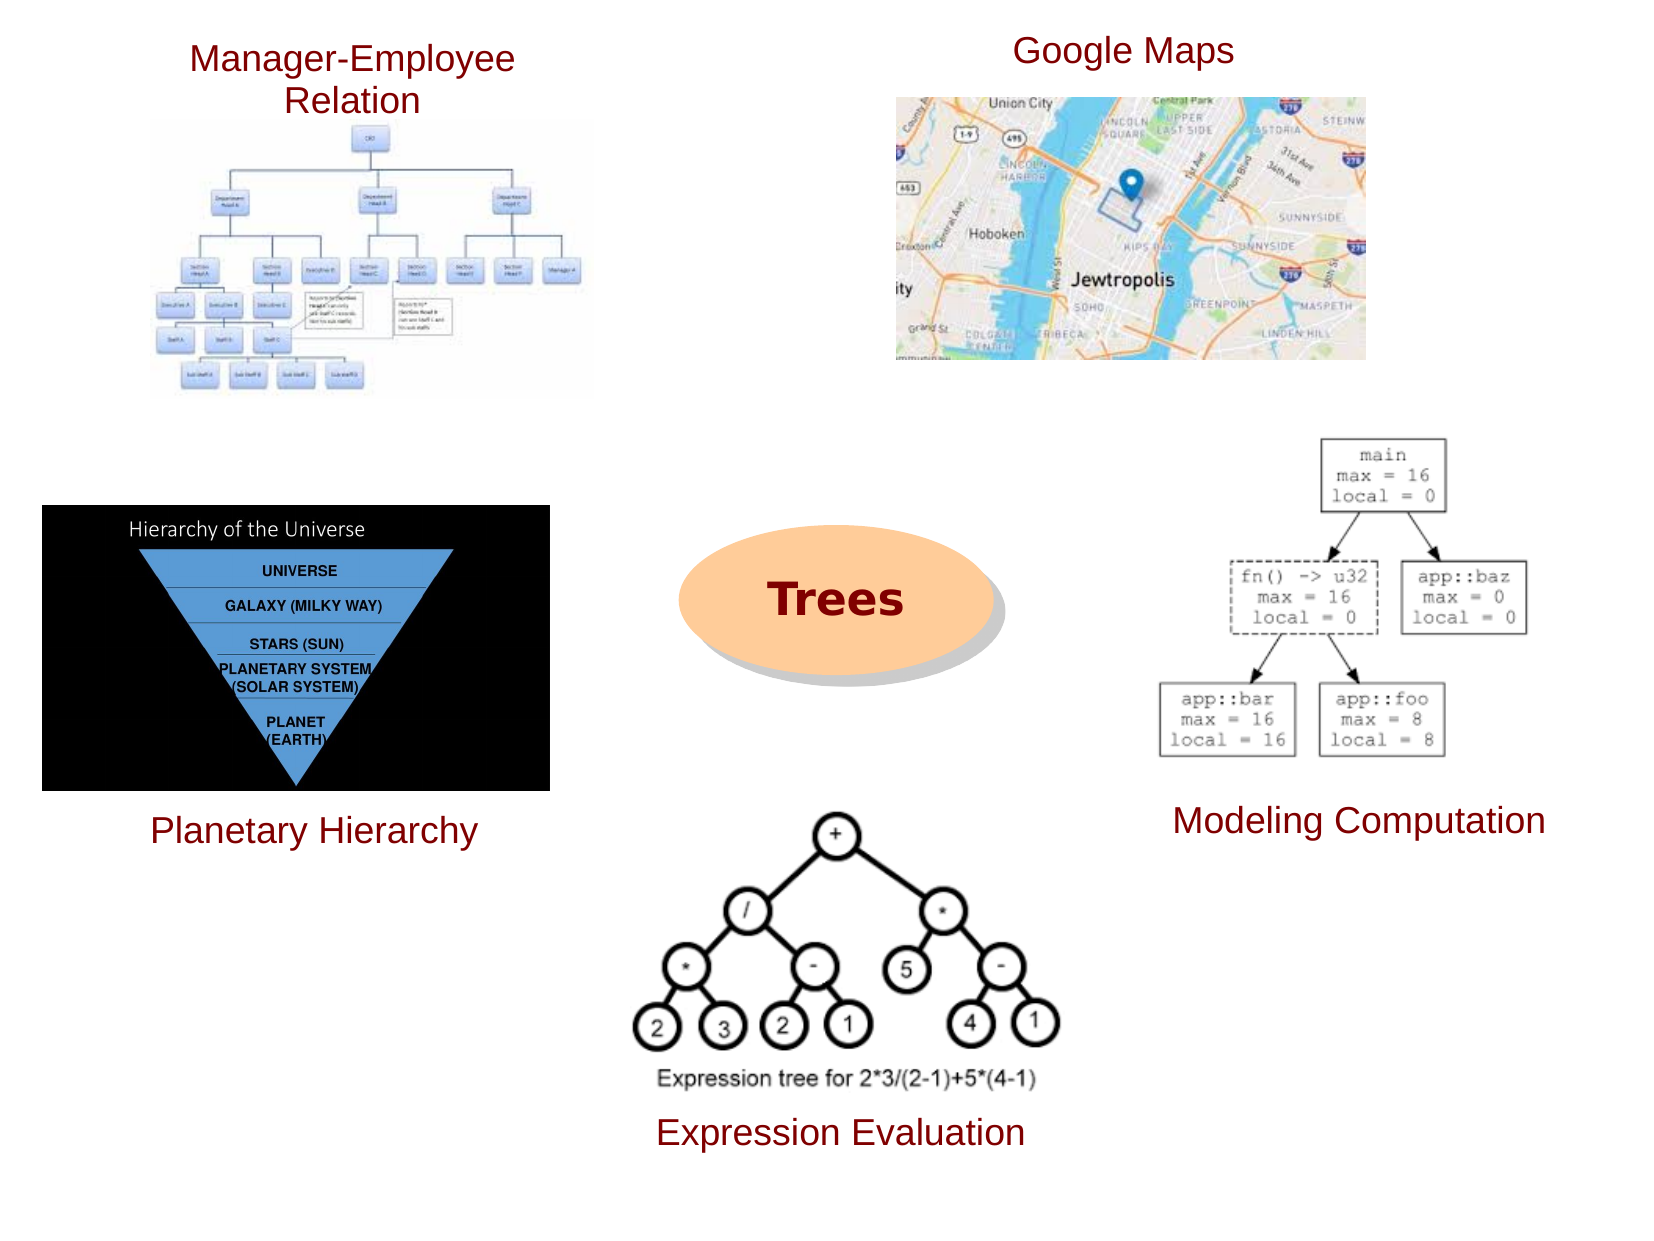

Google Maps
Manager-Employee Relation
Trees
Modeling Computation
Planetary Hierarchy
Expression Evaluation